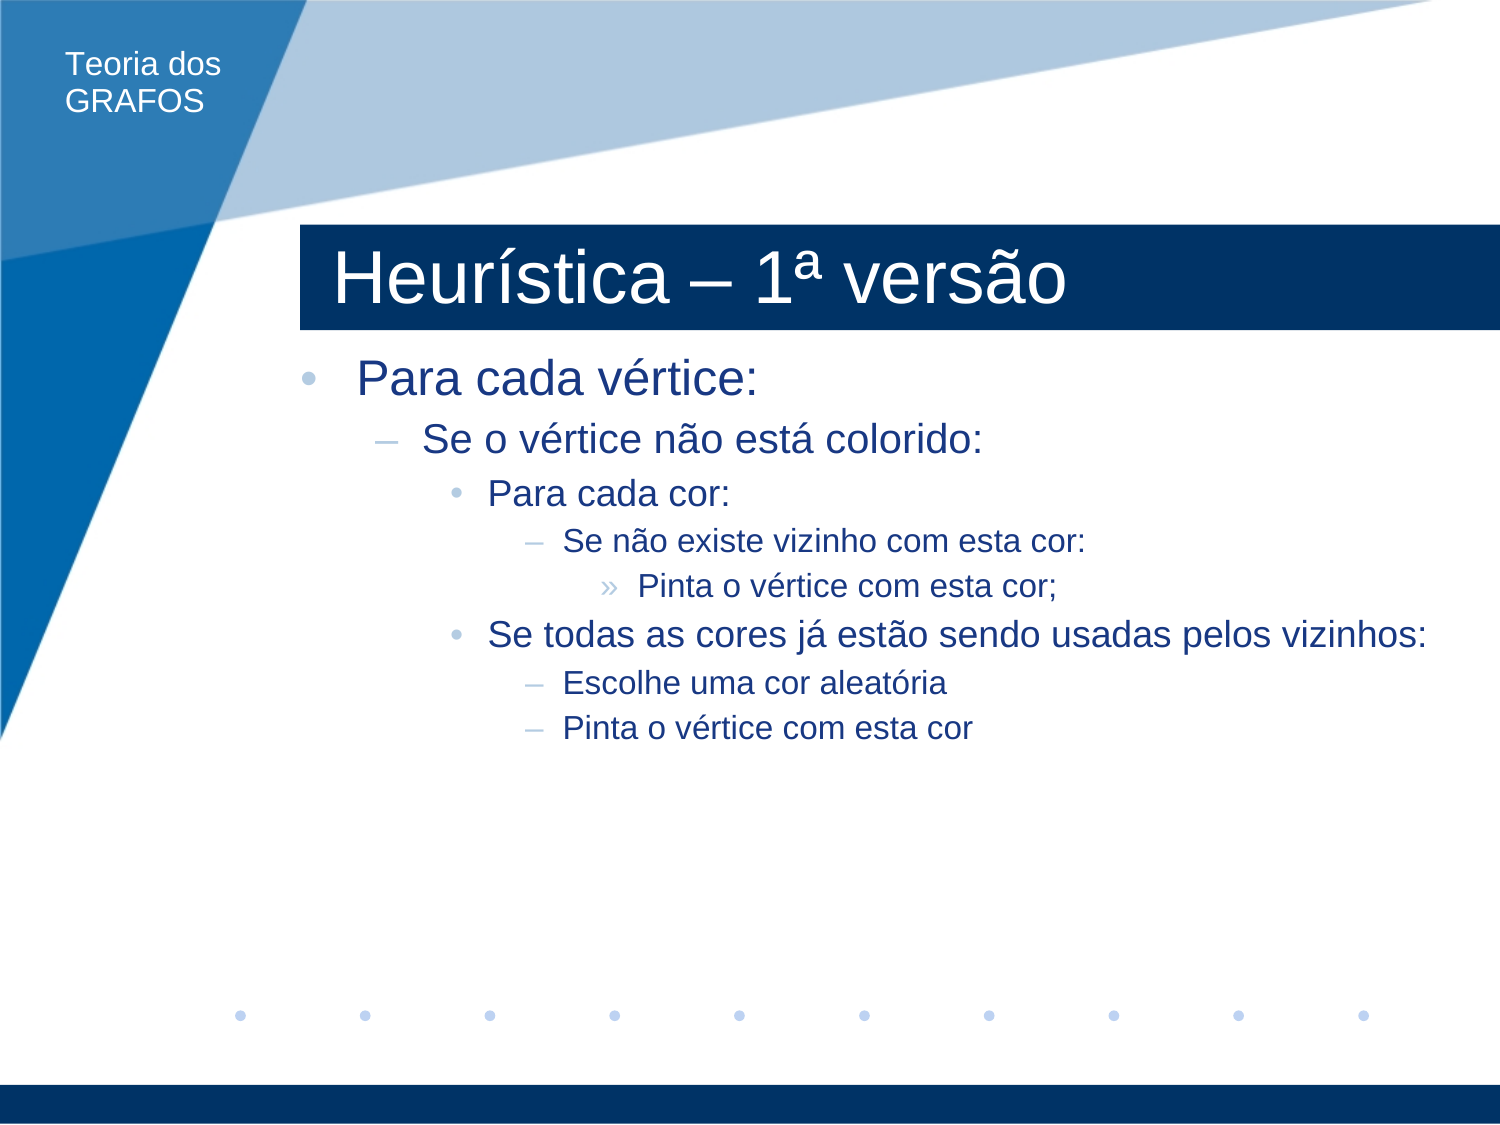

# Heurística – 1ª versão
Para cada vértice:
Se o vértice não está colorido:
Para cada cor:
Se não existe vizinho com esta cor:
Pinta o vértice com esta cor;
Se todas as cores já estão sendo usadas pelos vizinhos:
Escolhe uma cor aleatória
Pinta o vértice com esta cor